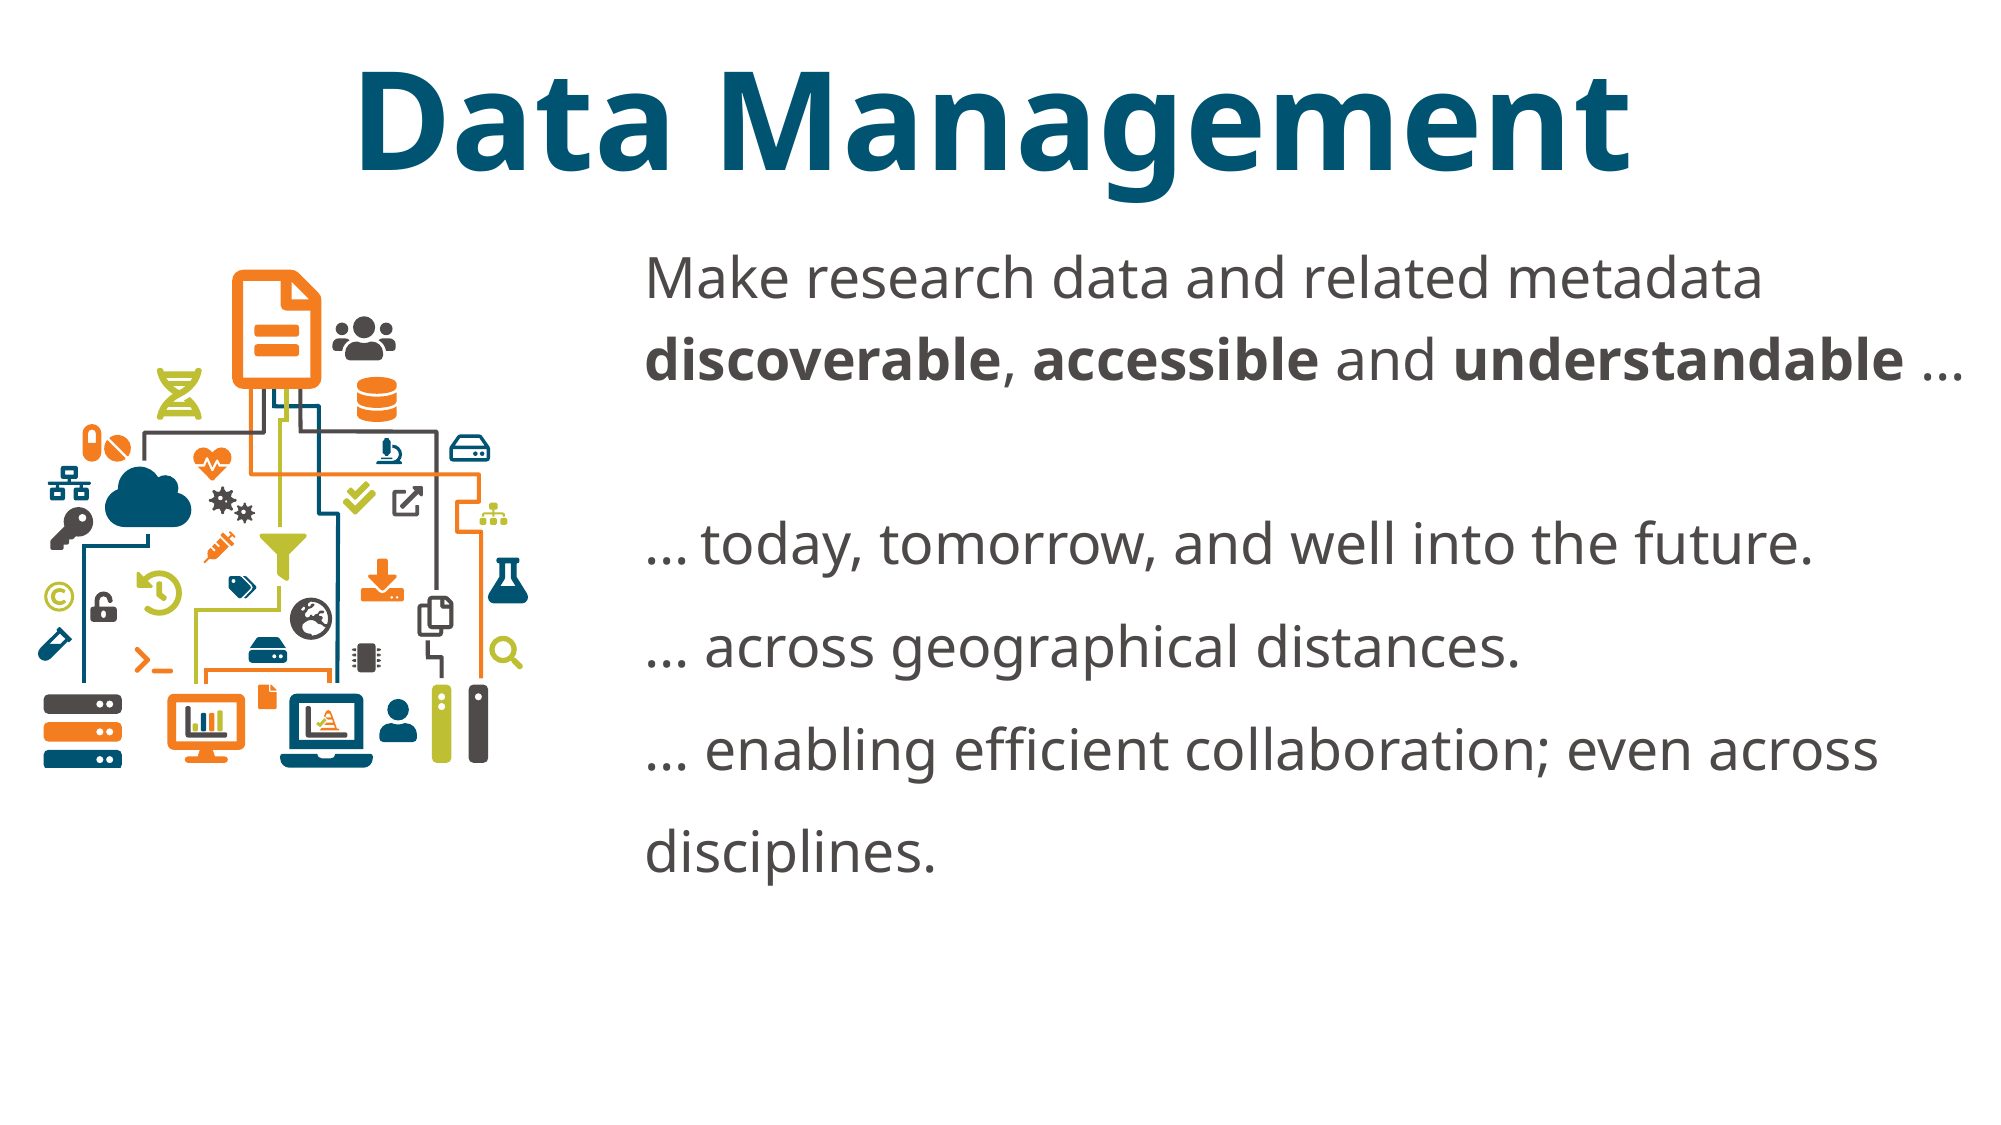

Data Management
# Make research data and related metadata discoverable, accessible and understandable ...
...	today, tomorrow, and well into the future.
... across geographical distances.
... enabling efficient collaboration; even across disciplines.